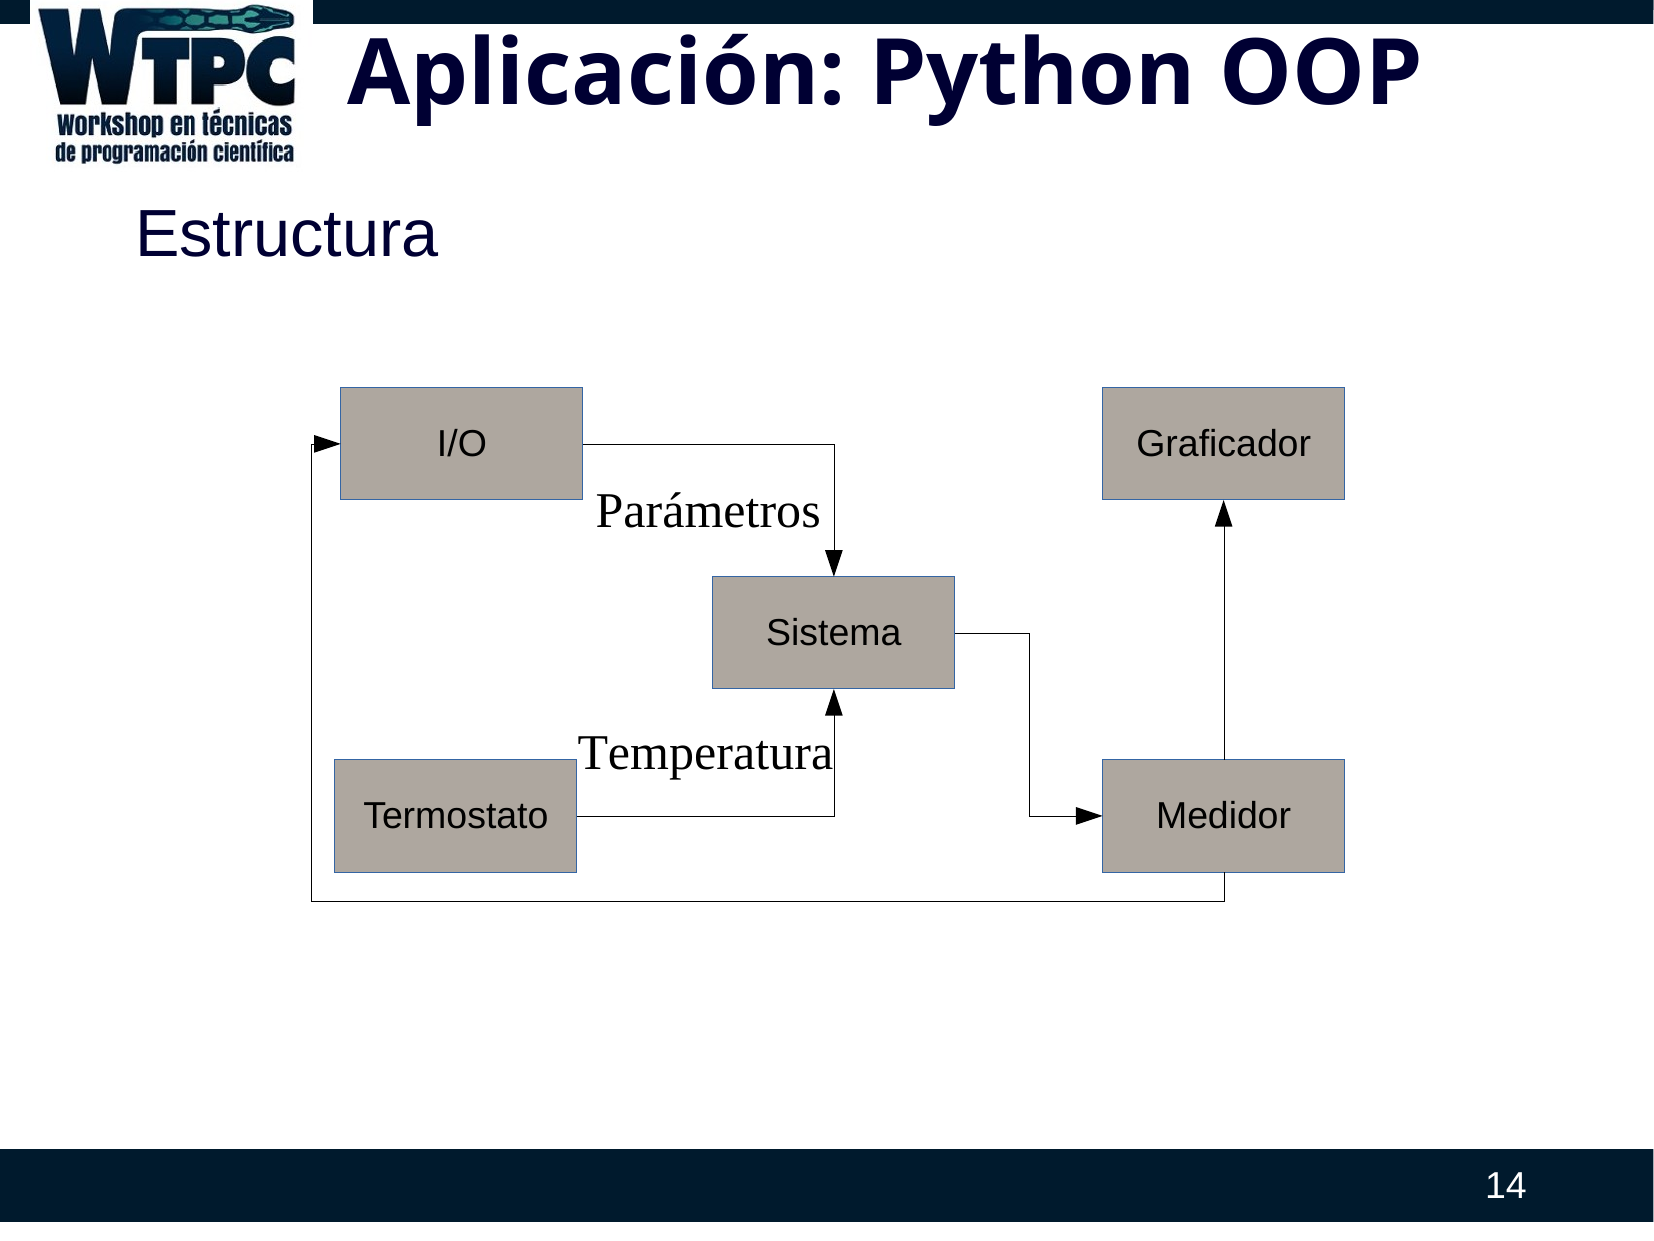

# Aplicación: Python OOP
 Estructura
I/O
Graficador
Sistema
Termostato
Medidor